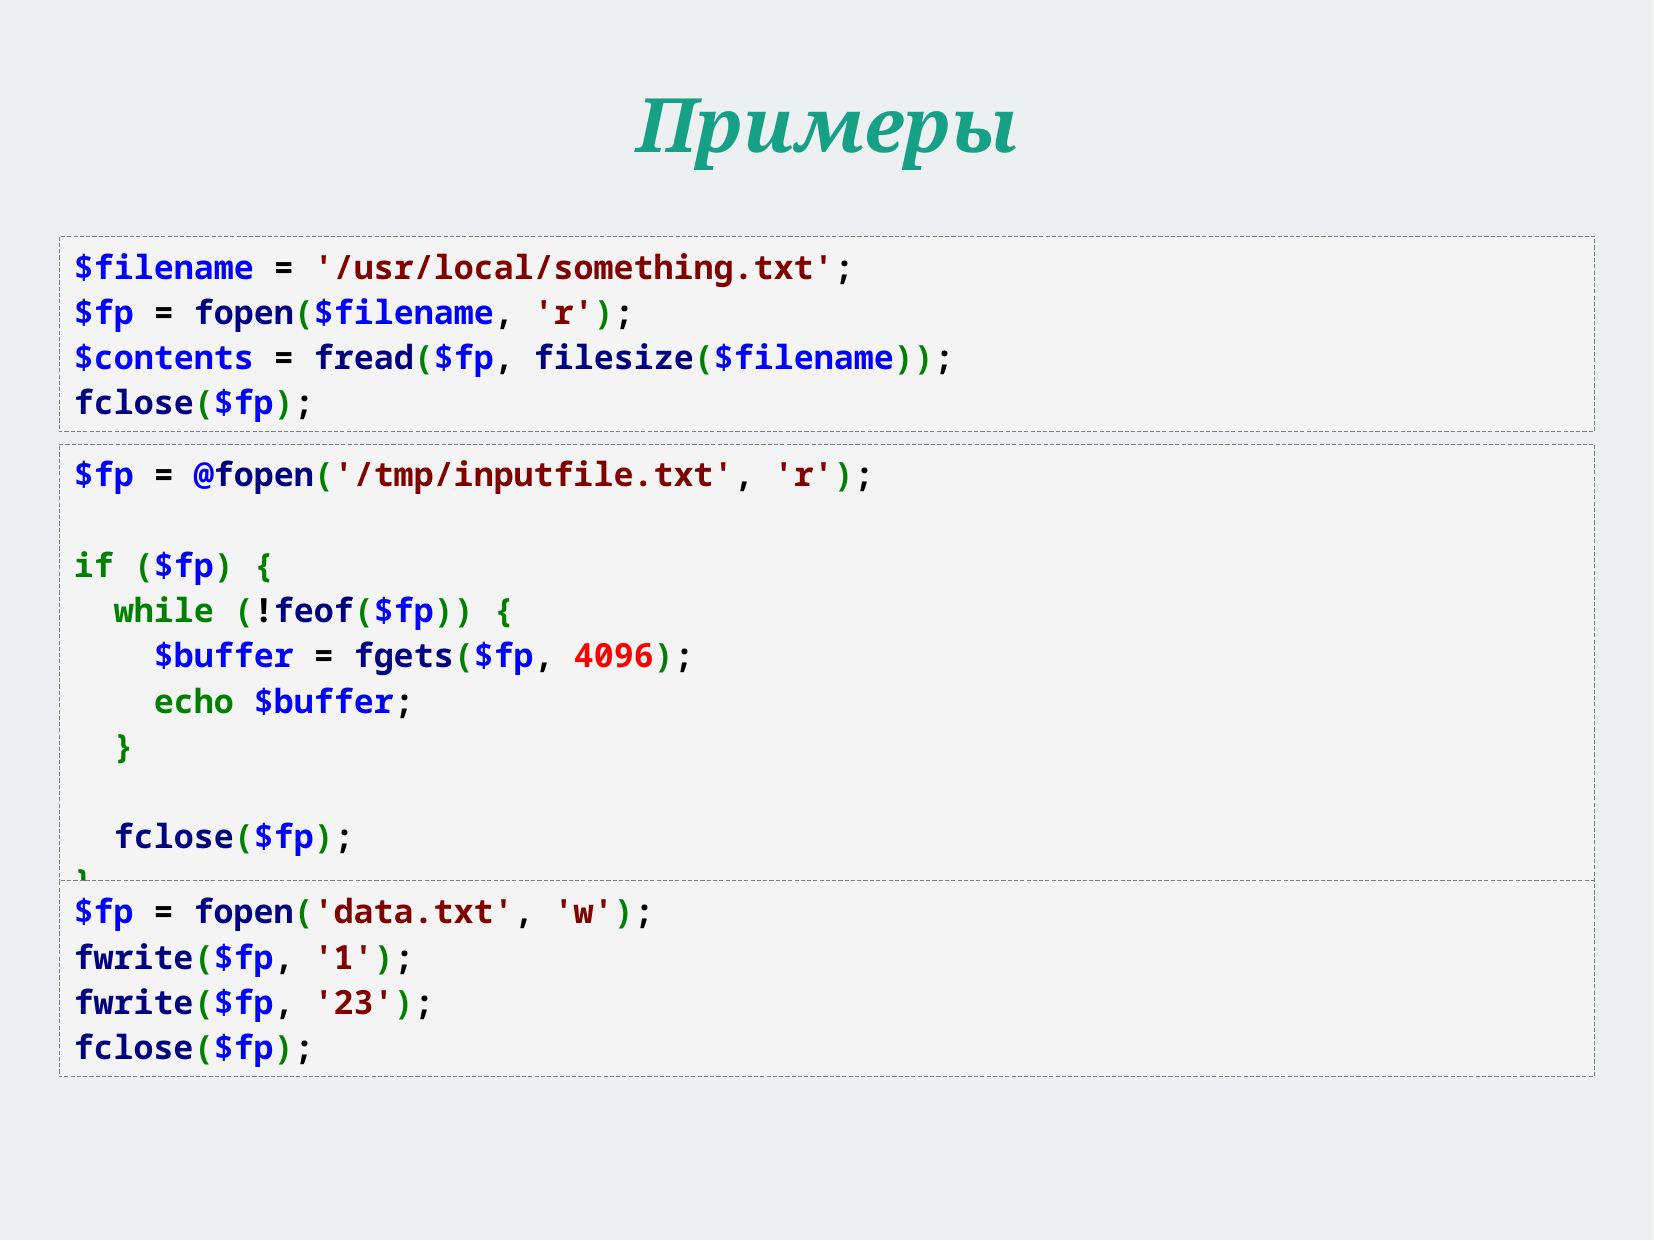

# Примеры
$filename = '/usr/local/something.txt';
$fp = fopen($filename, 'r');
$contents = fread($fp, filesize($filename));
fclose($fp);
$fp = @fopen('/tmp/inputfile.txt', 'r');
if ($fp) {
 while (!feof($fp)) {
 $buffer = fgets($fp, 4096);
 echo $buffer;
 }
 fclose($fp);
}
$fp = fopen('data.txt', 'w');
fwrite($fp, '1');
fwrite($fp, '23');
fclose($fp);